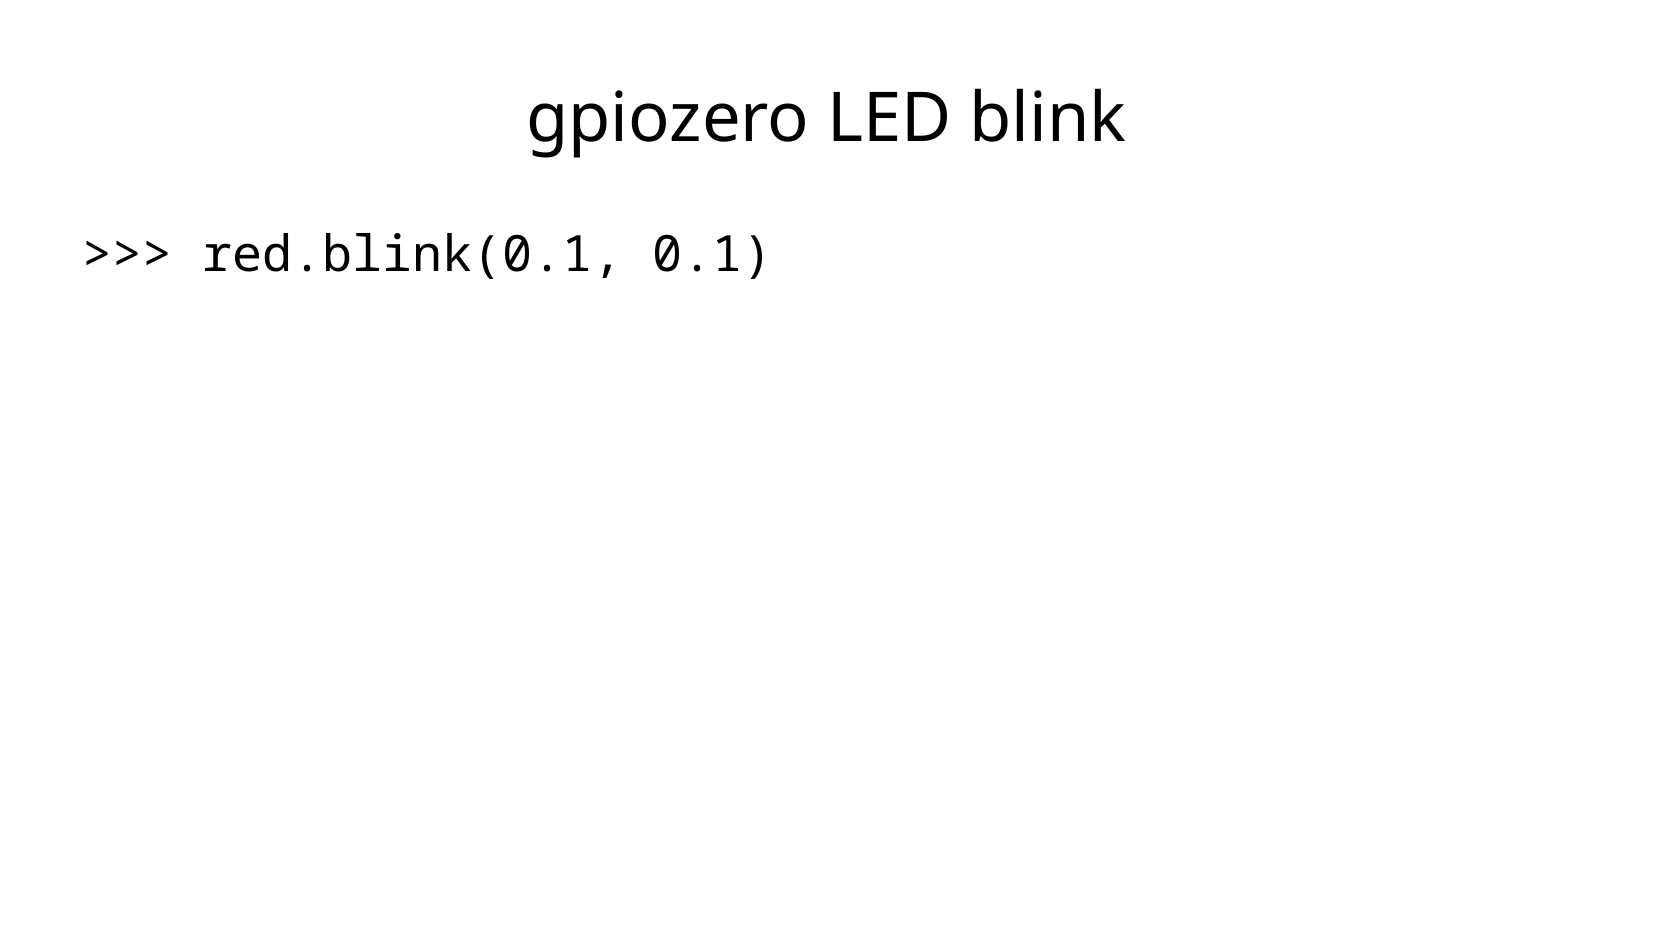

# gpiozero LED blink
>>> red.blink(0.1, 0.1)